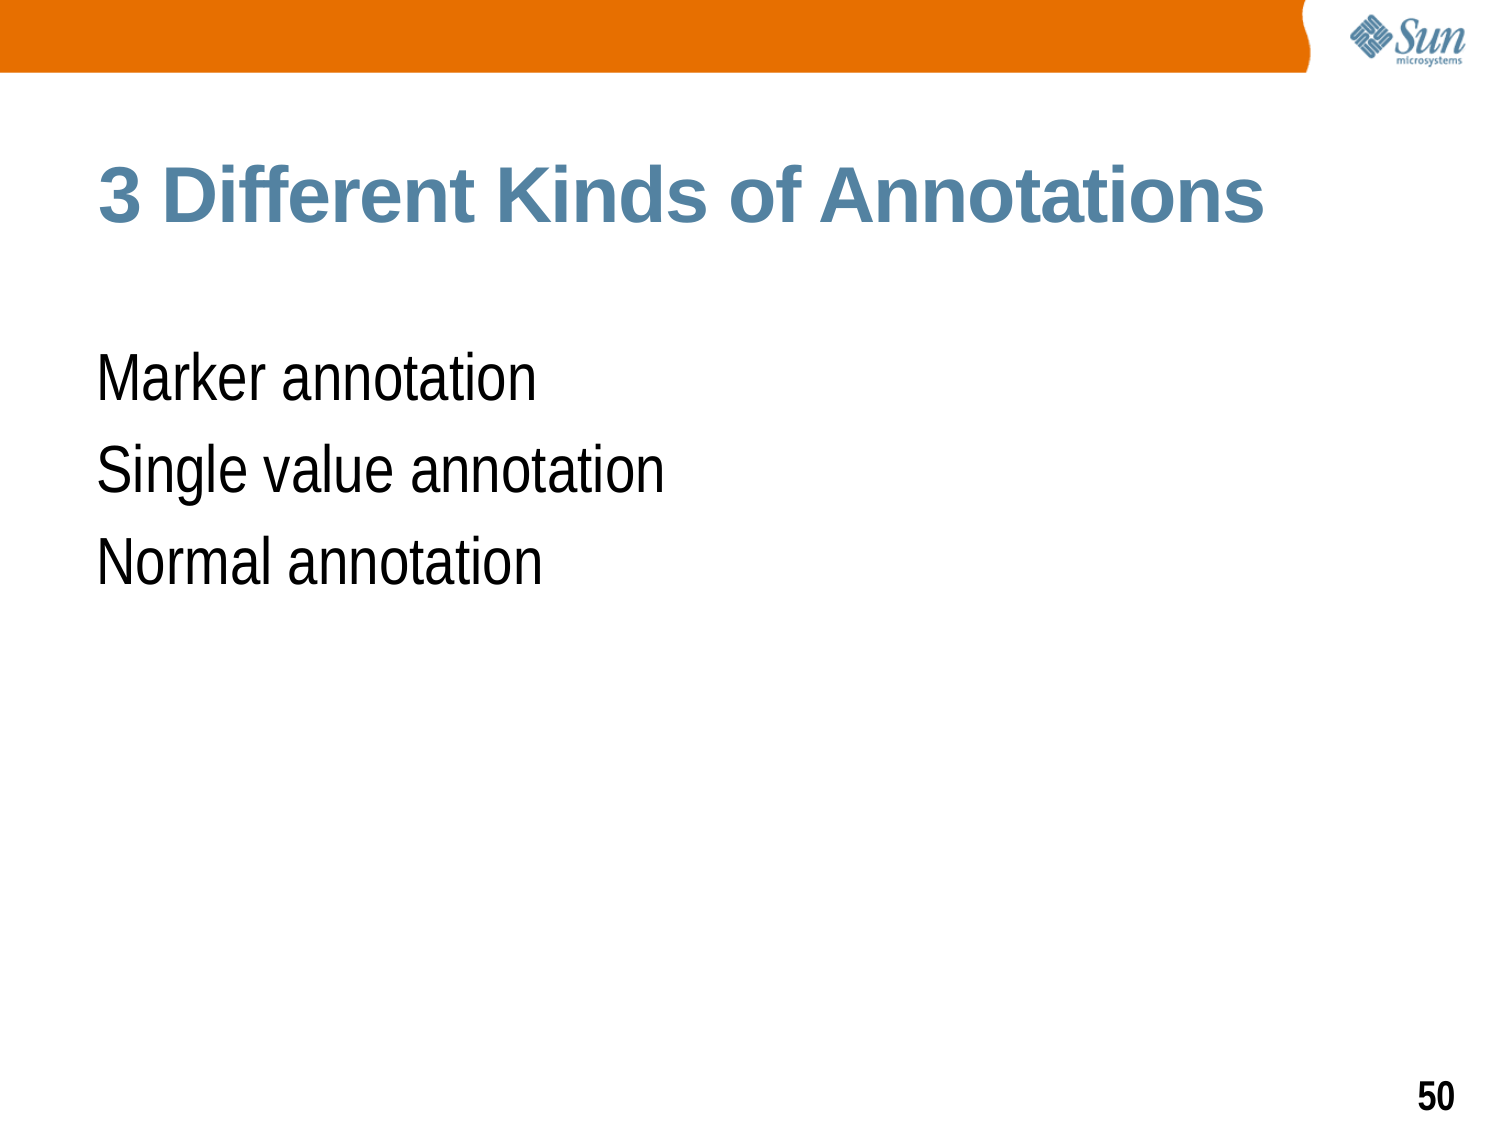

# 3 Different Kinds of Annotations
Marker annotation
Single value annotation
Normal annotation